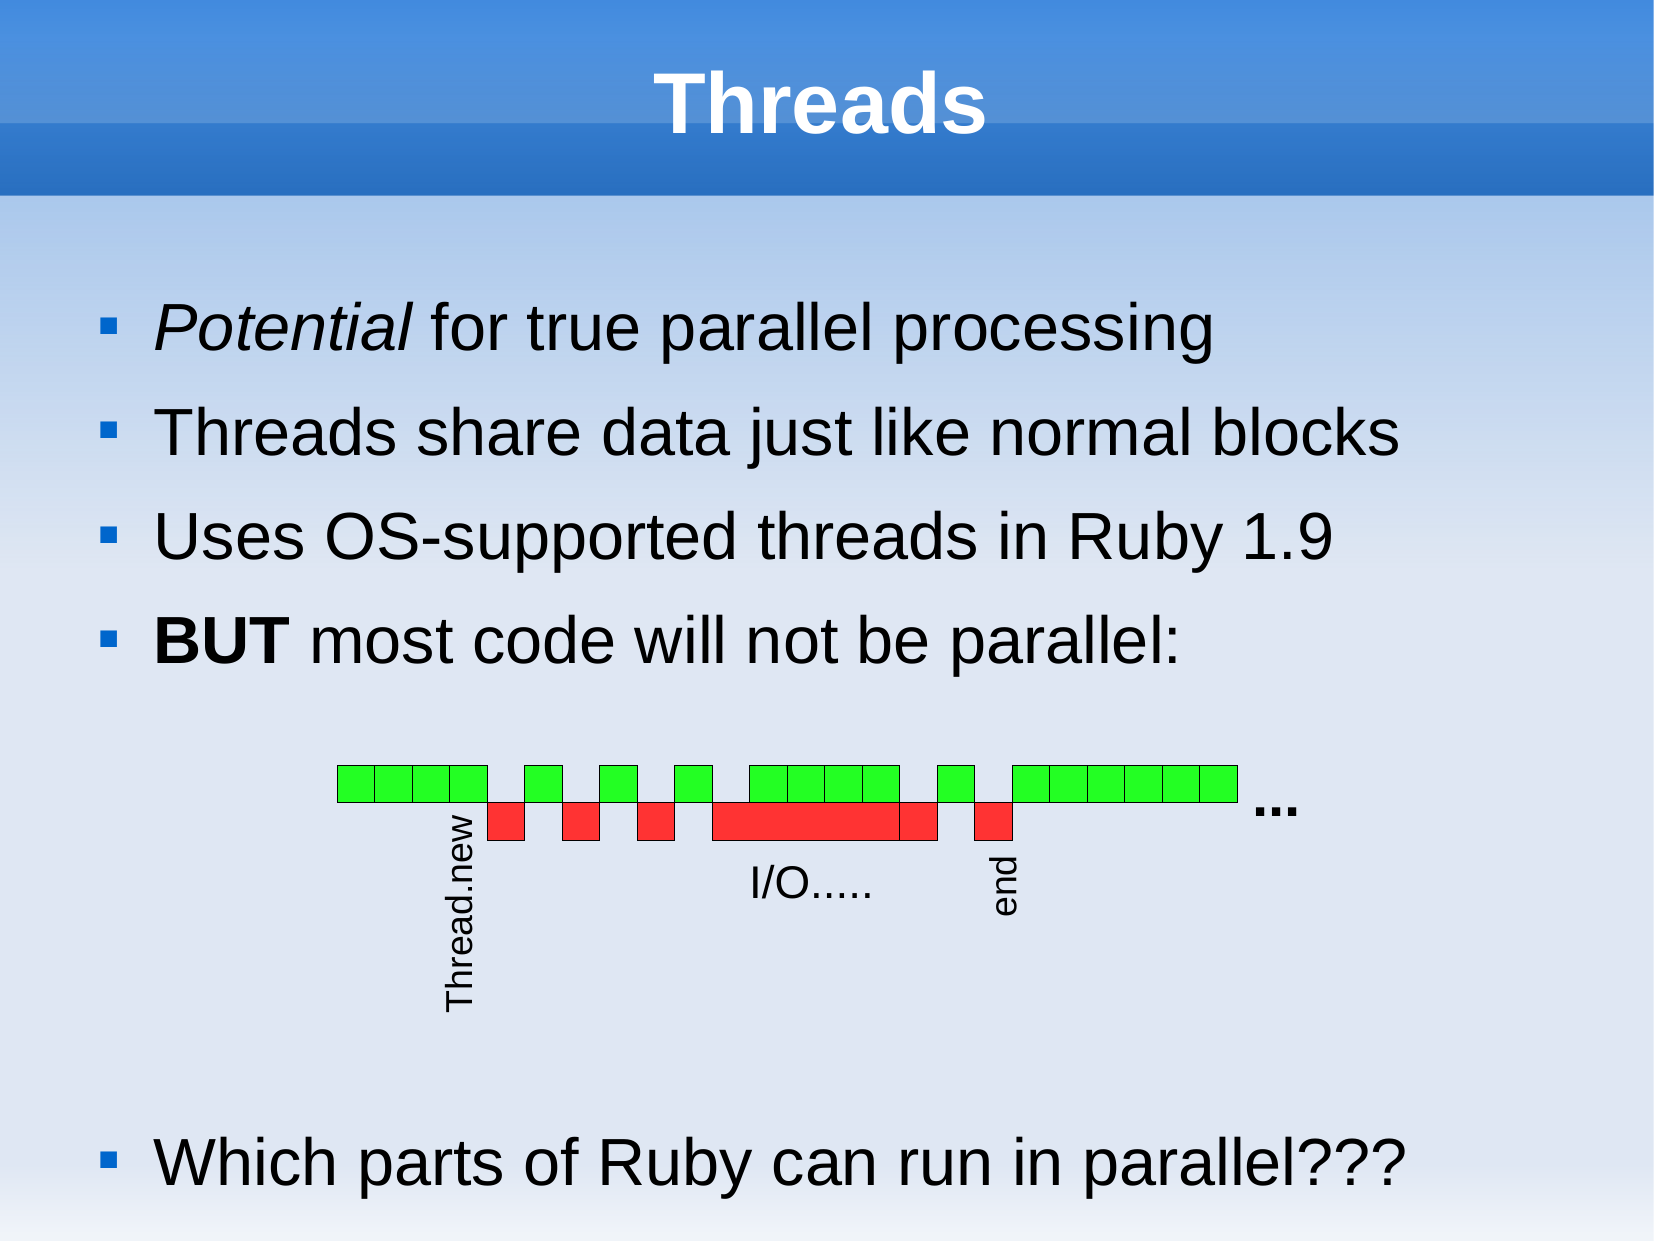

# Threads
Potential for true parallel processing
Threads share data just like normal blocks
Uses OS-supported threads in Ruby 1.9
BUT most code will not be parallel:
Which parts of Ruby can run in parallel???
...
I/O.....
end
Thread.new